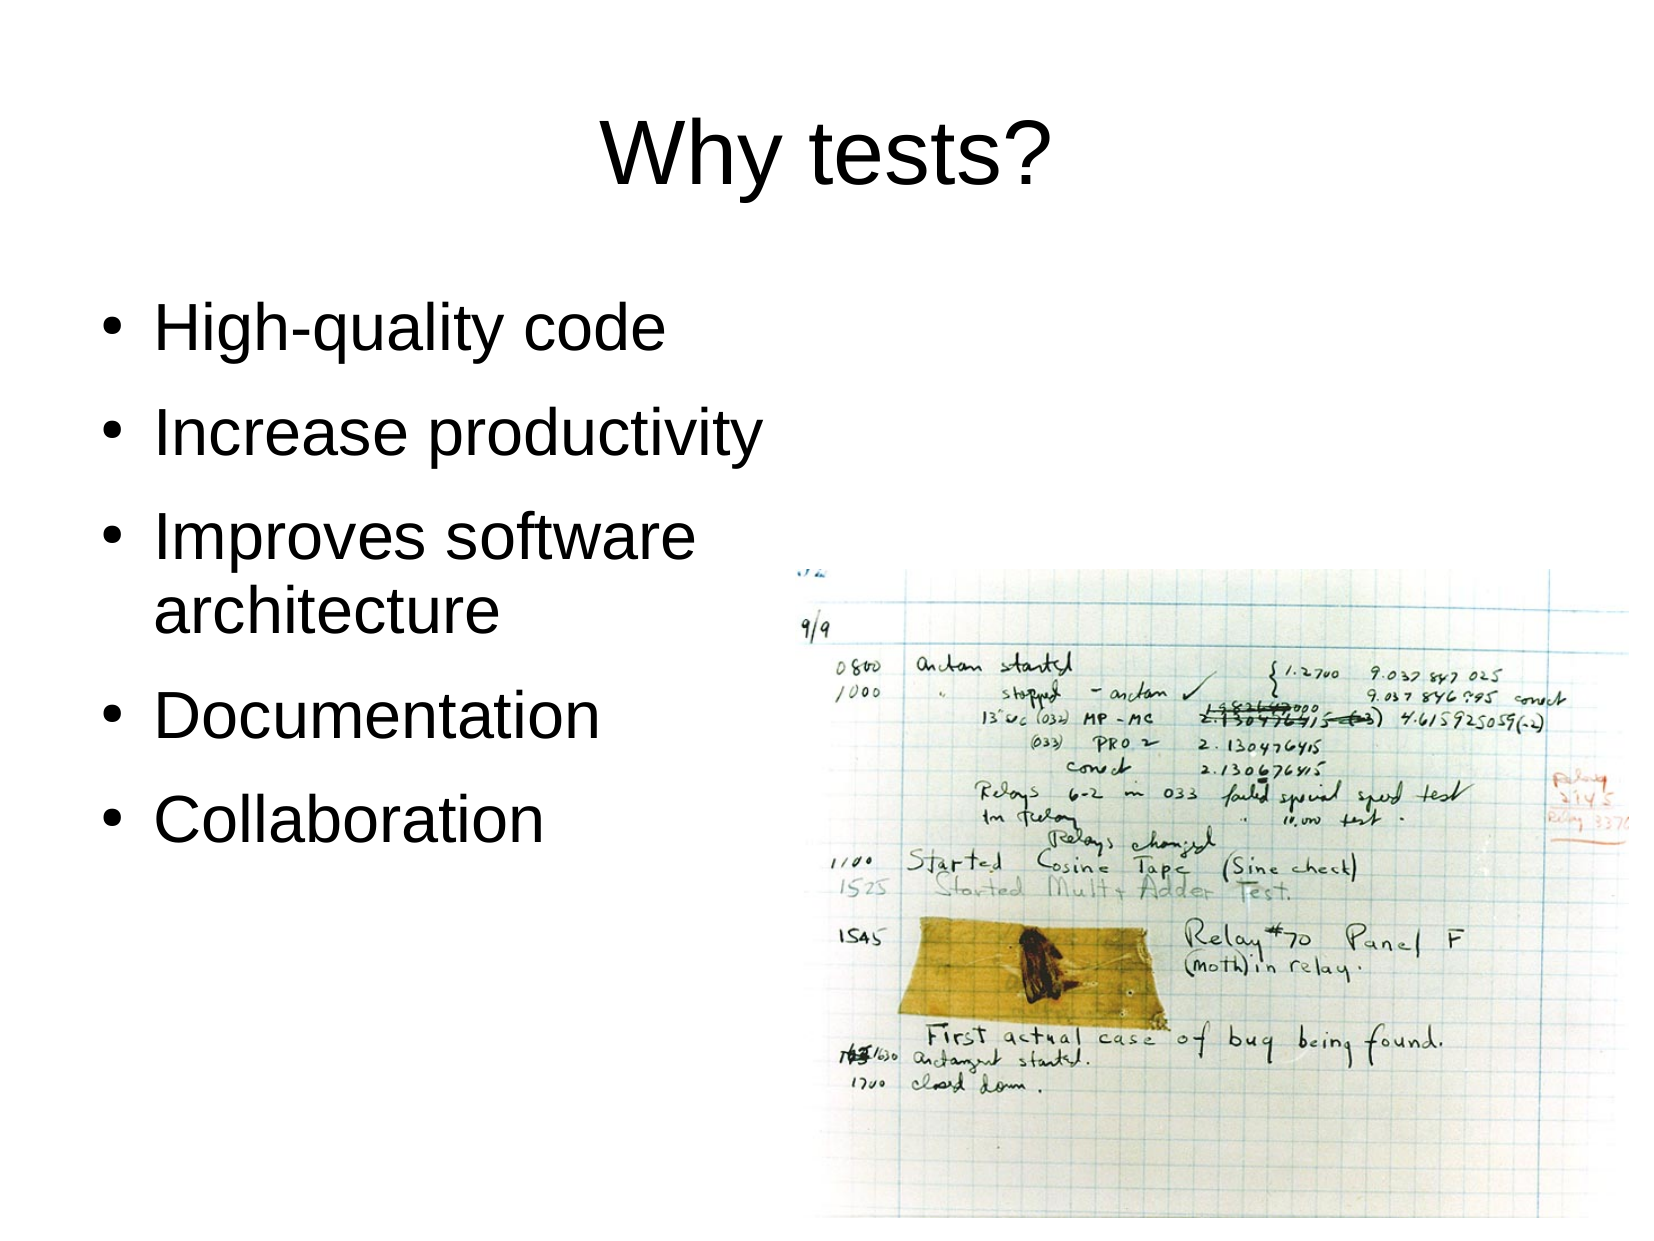

# Why tests?
High-quality code
Increase productivity
Improves software architecture
Documentation
Collaboration